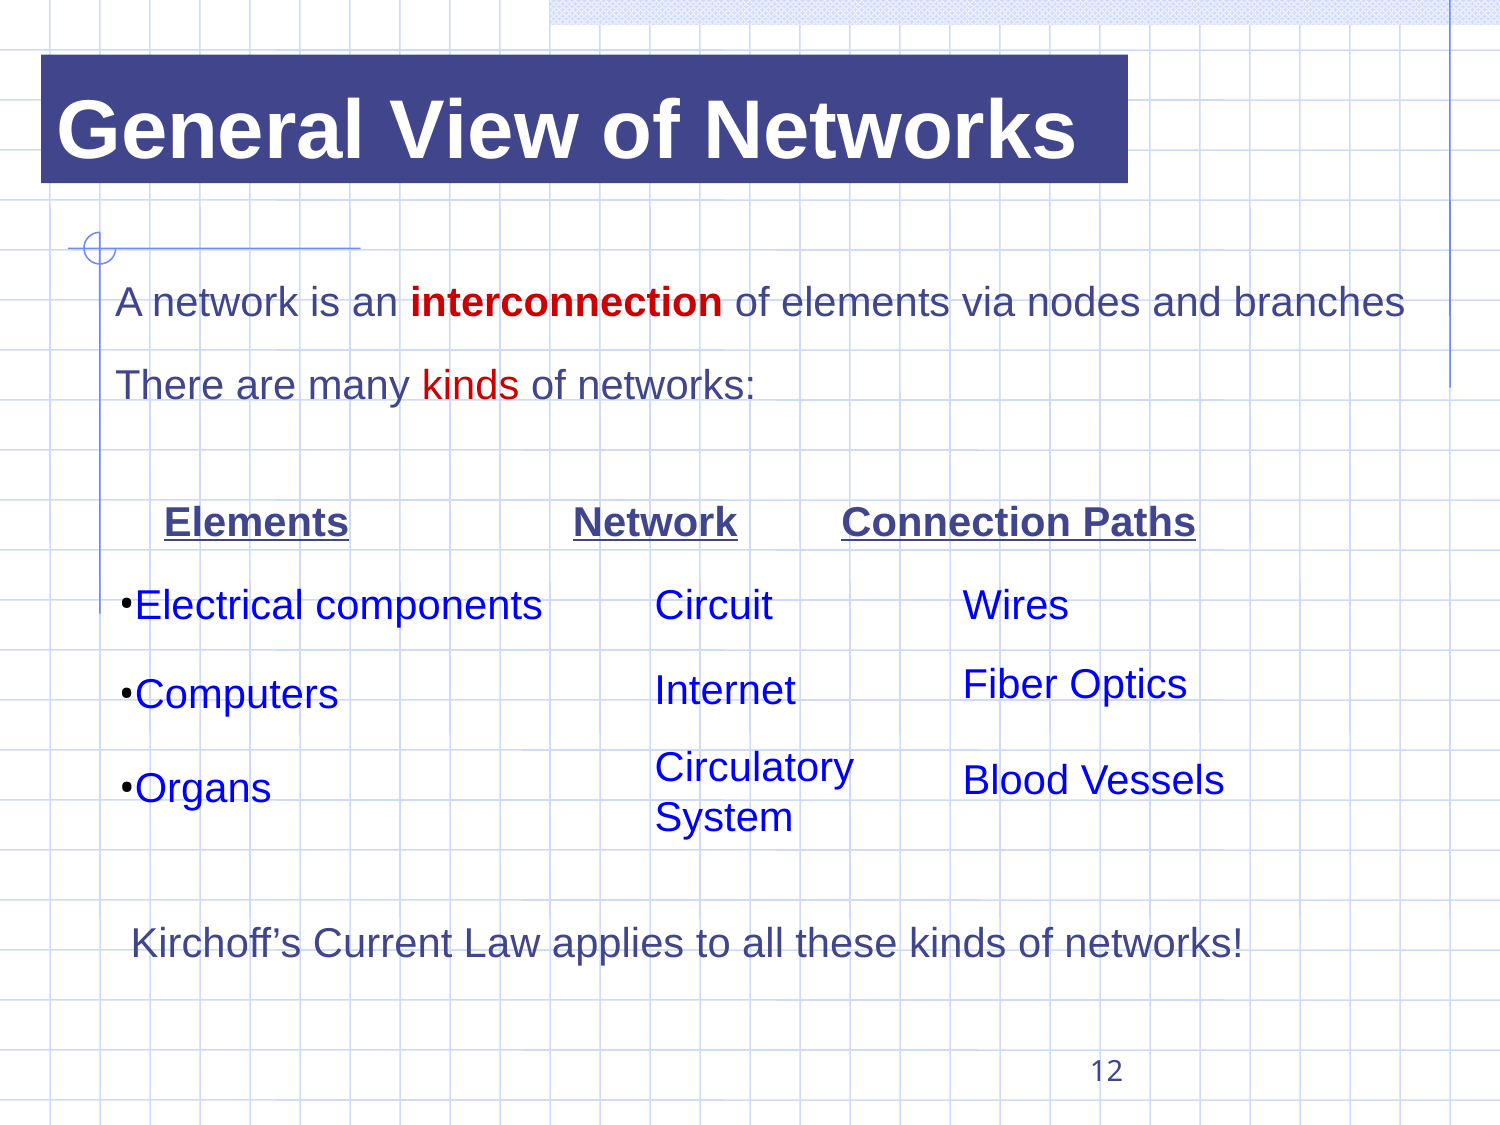

# General View of Networks
A network is an interconnection of elements via nodes and branches
There are many kinds of networks:
Elements	 Network Connection Paths
Electrical components
Circuit
Wires
Fiber Optics
Internet
Computers
Circulatory
System
Blood Vessels
Organs
Kirchoff’s Current Law applies to all these kinds of networks!